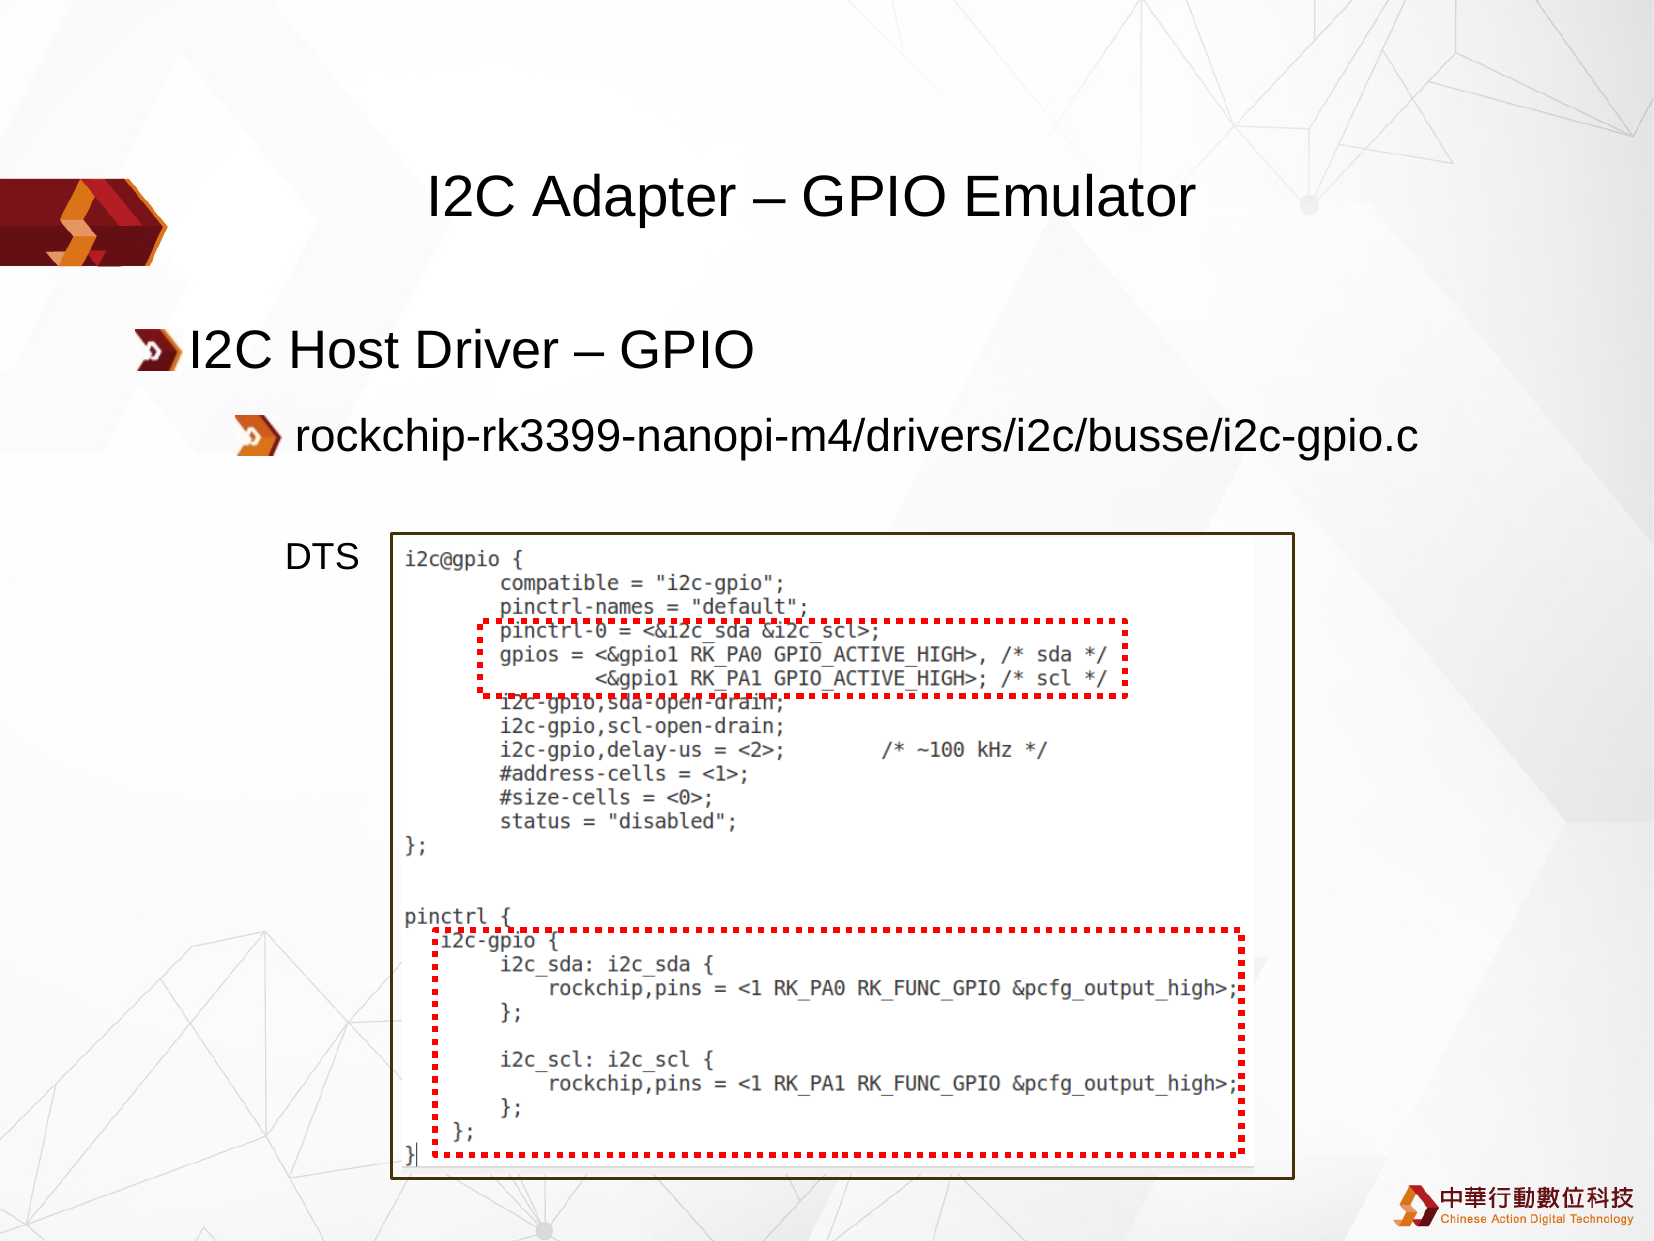

# I2C Adapter – GPIO Emulator
I2C Host Driver – GPIO
 rockchip-rk3399-nanopi-m4/drivers/i2c/busse/i2c-gpio.c
DTS